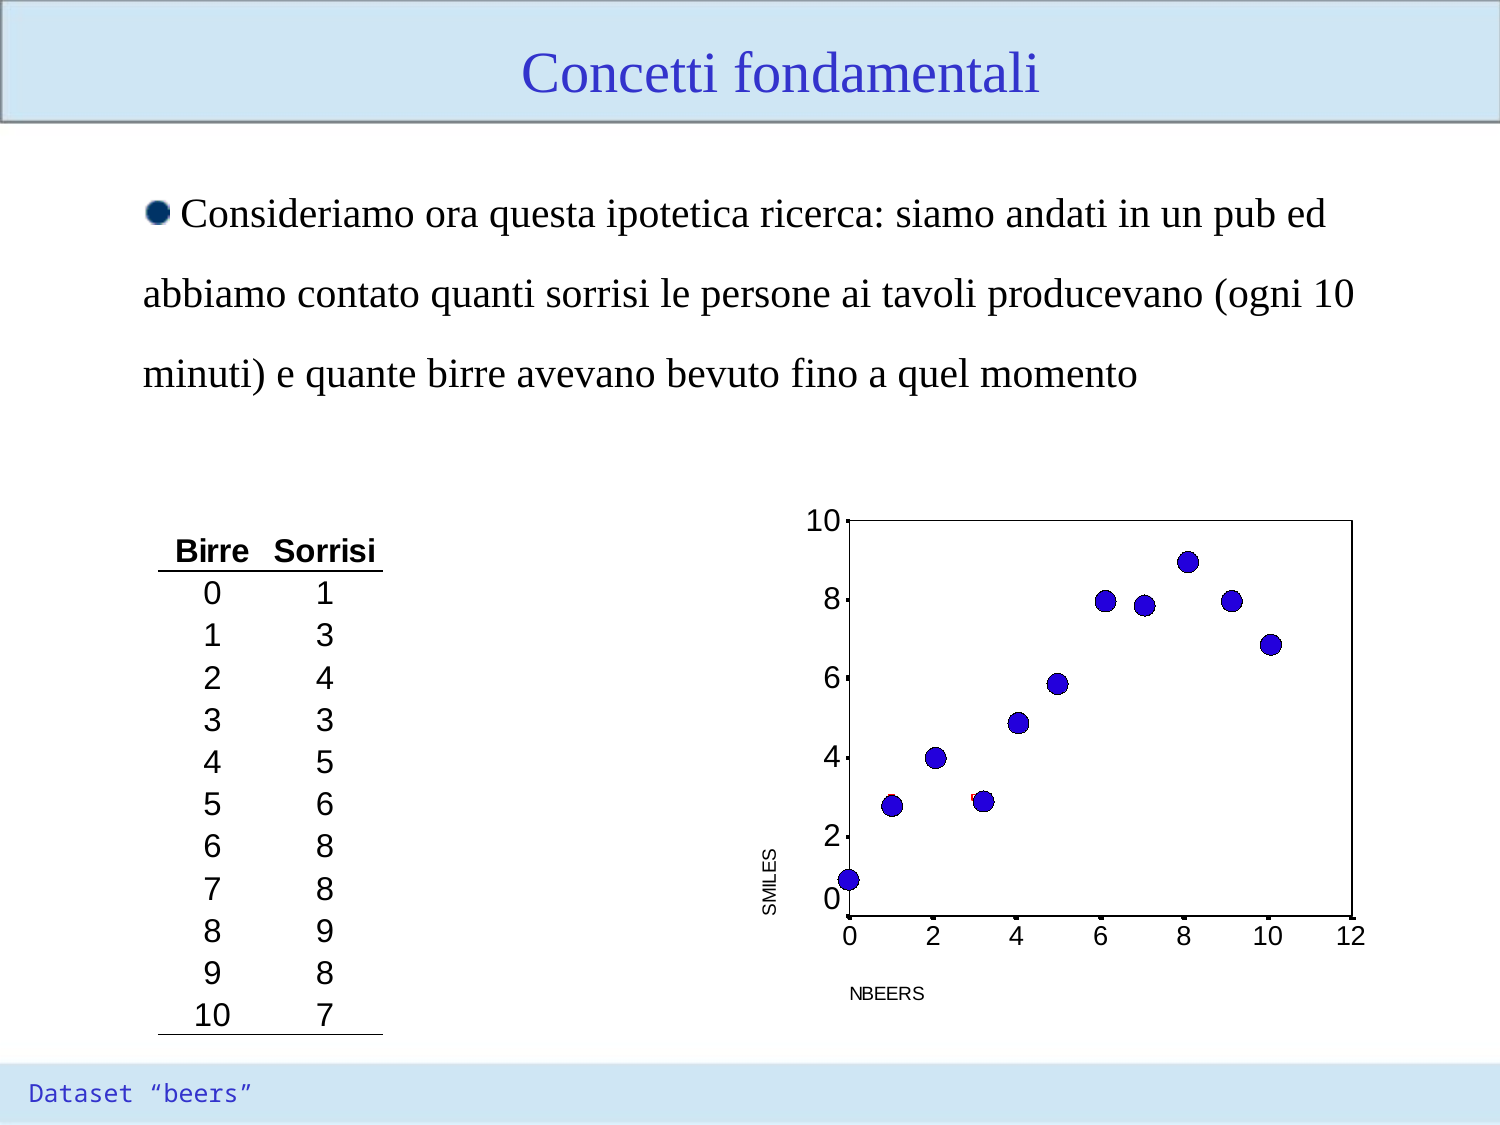

# Concetti fondamentali
 Consideriamo ora questa ipotetica ricerca: siamo andati in un pub ed abbiamo contato quanti sorrisi le persone ai tavoli producevano (ogni 10 minuti) e quante birre avevano bevuto fino a quel momento
55
Dataset “beers”